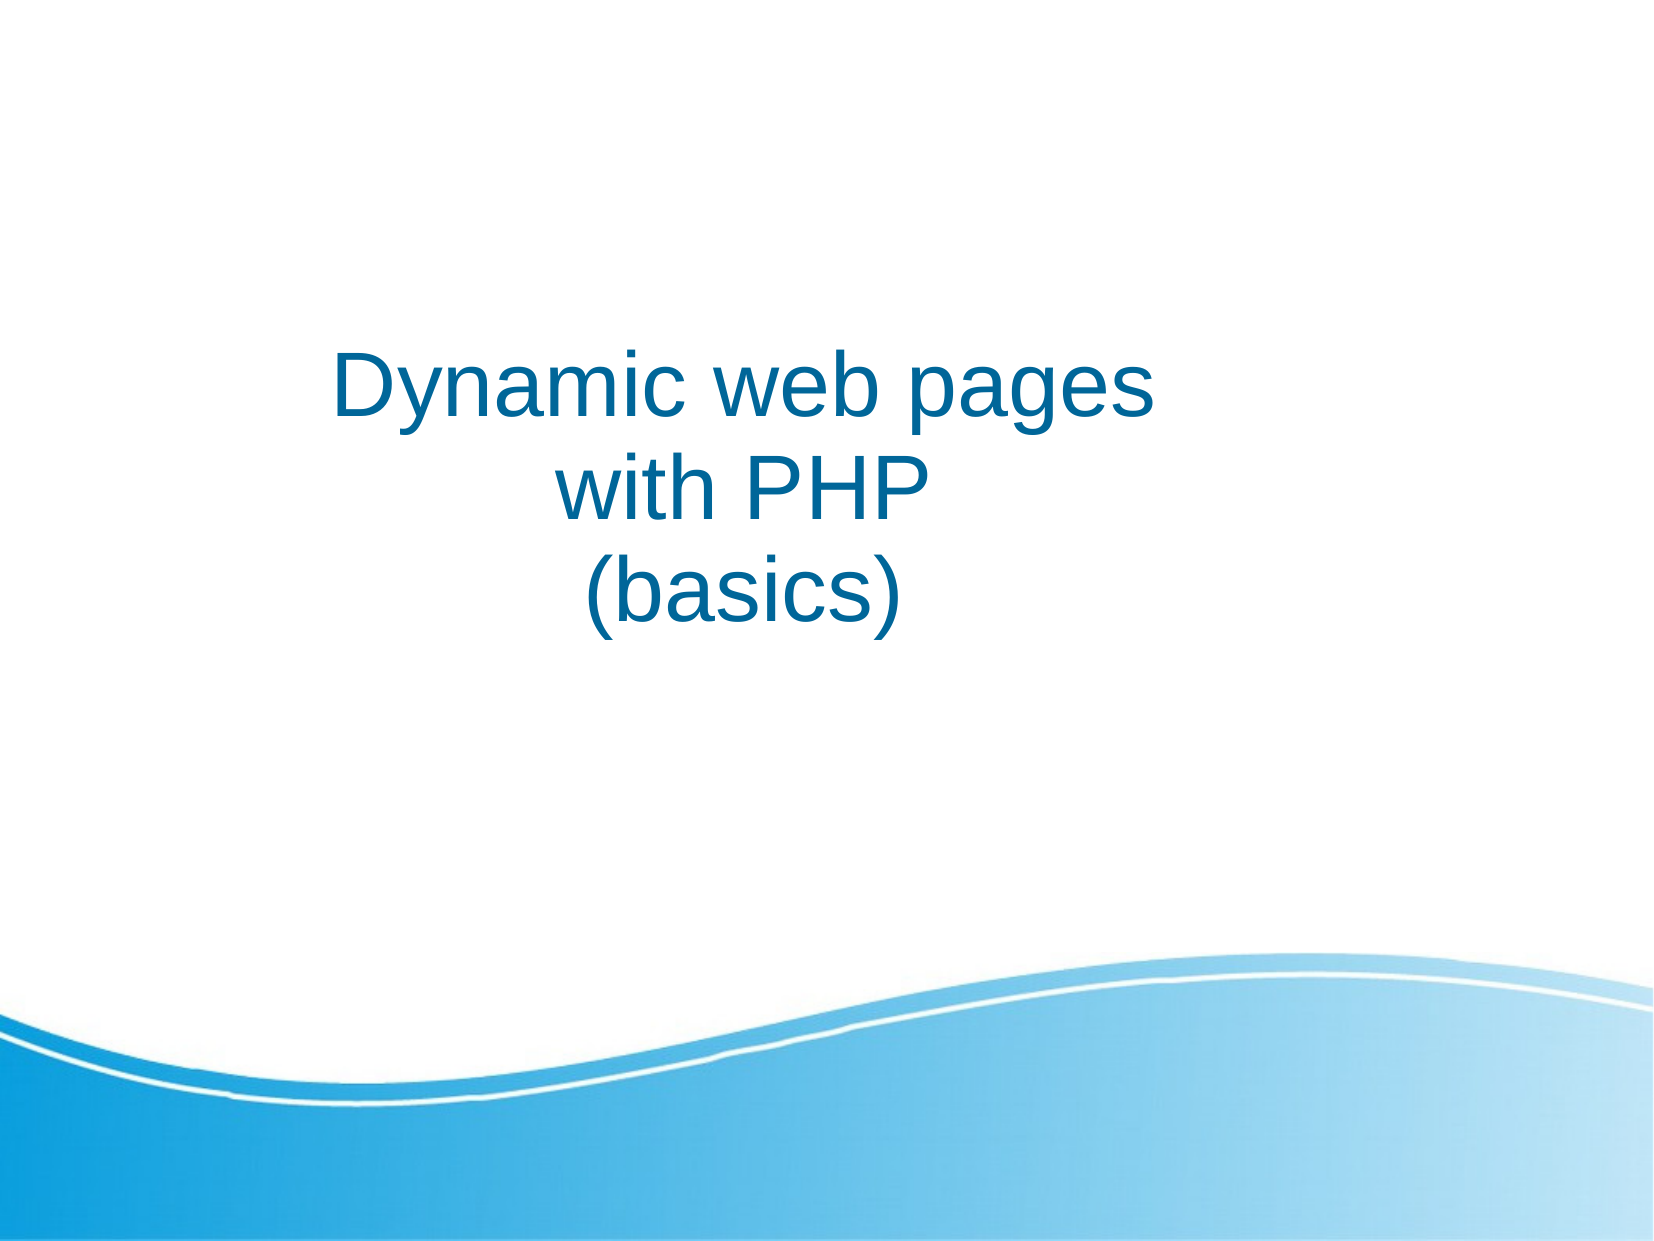

# Dynamic web pages with PHP (basics)